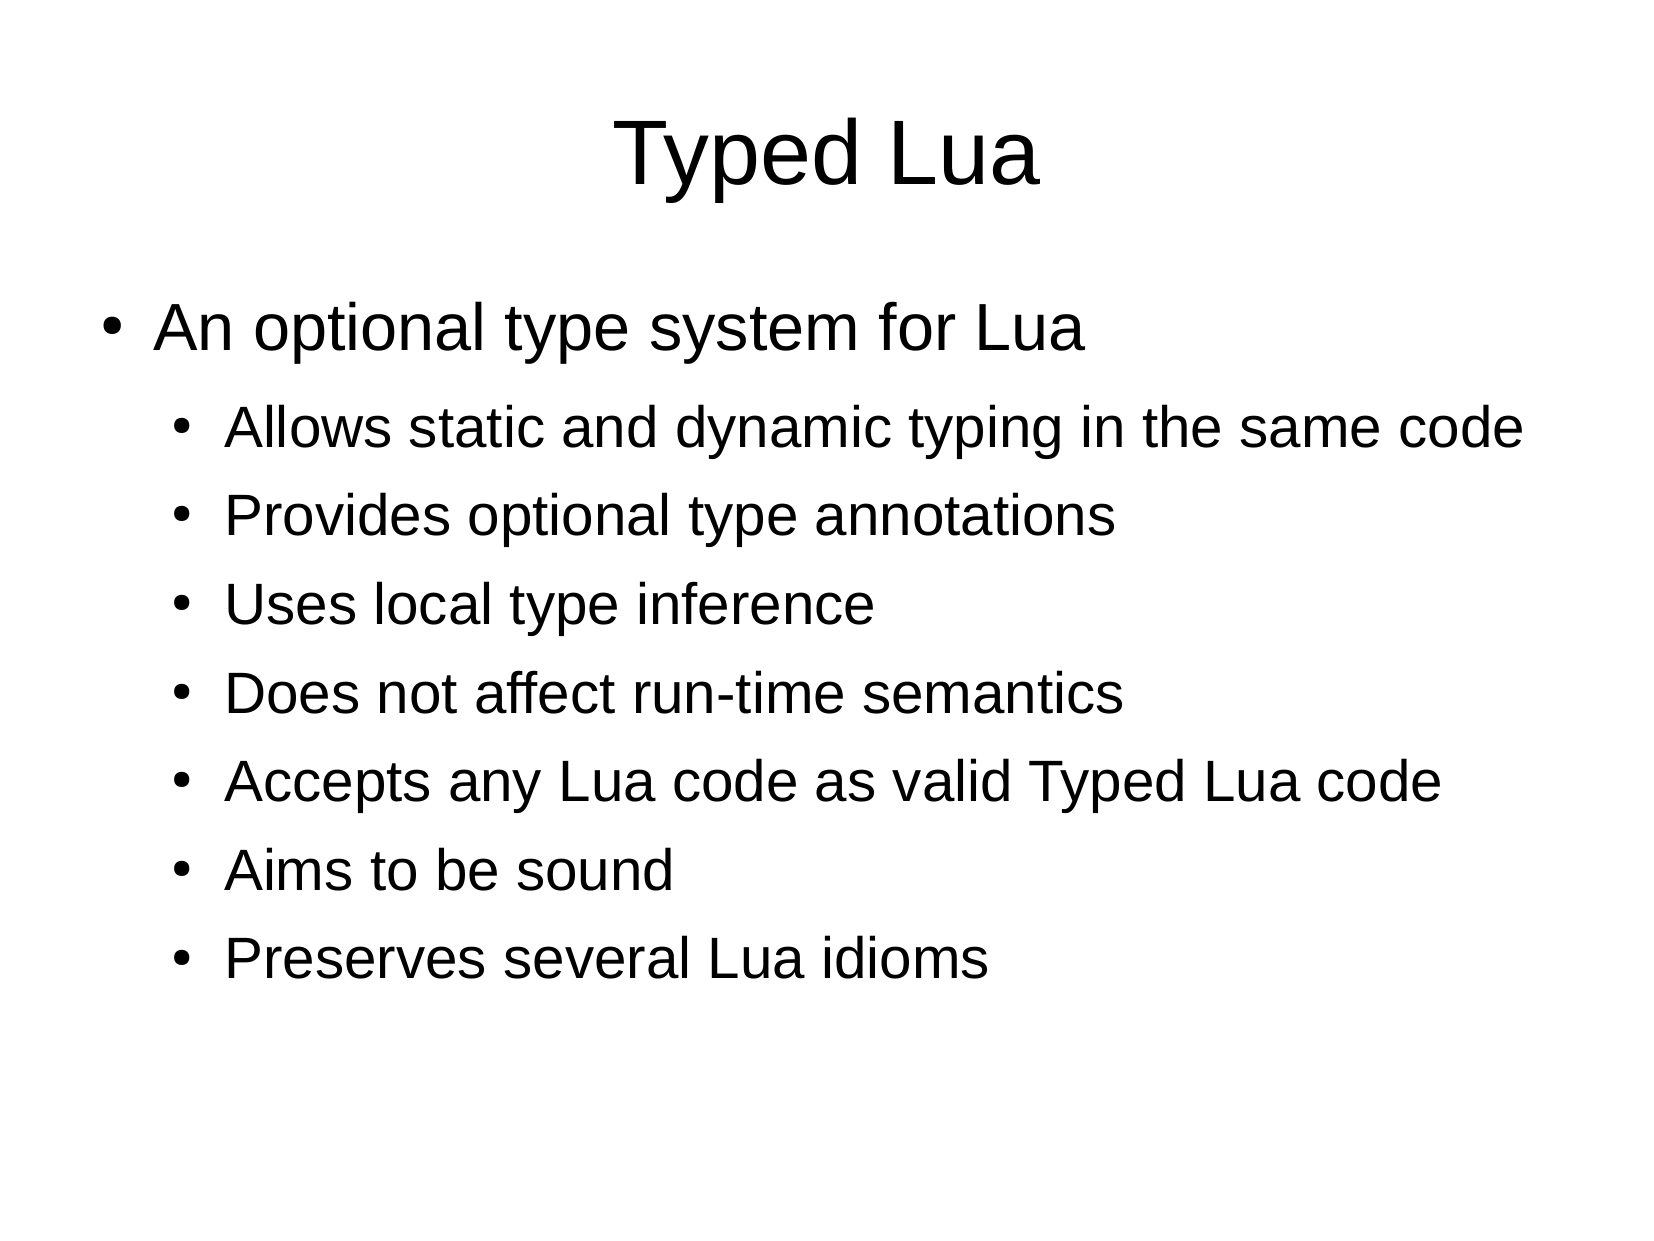

# Typed Lua
An optional type system for Lua
Allows static and dynamic typing in the same code
Provides optional type annotations
Uses local type inference
Does not affect run-time semantics
Accepts any Lua code as valid Typed Lua code
Aims to be sound
Preserves several Lua idioms